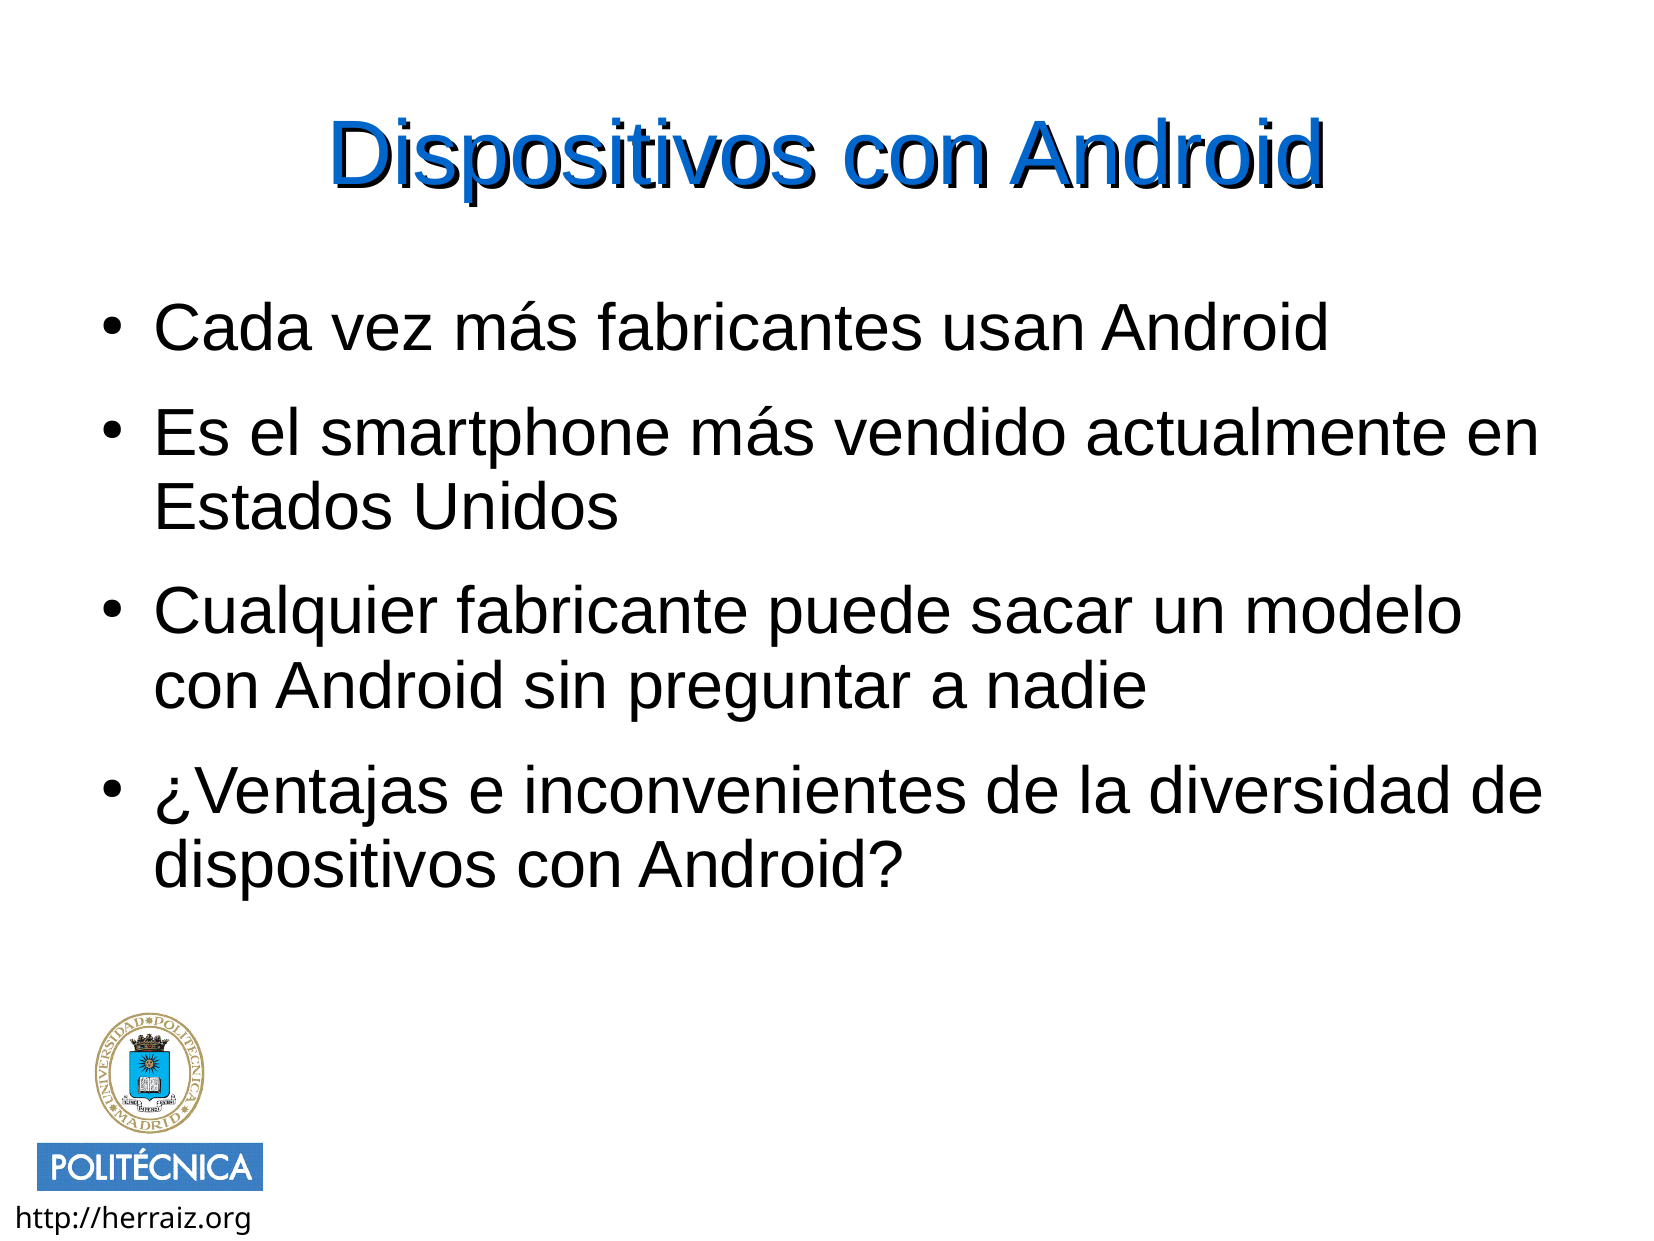

# Dispositivos con Android
Cada vez más fabricantes usan Android
Es el smartphone más vendido actualmente en Estados Unidos
Cualquier fabricante puede sacar un modelo con Android sin preguntar a nadie
¿Ventajas e inconvenientes de la diversidad de dispositivos con Android?